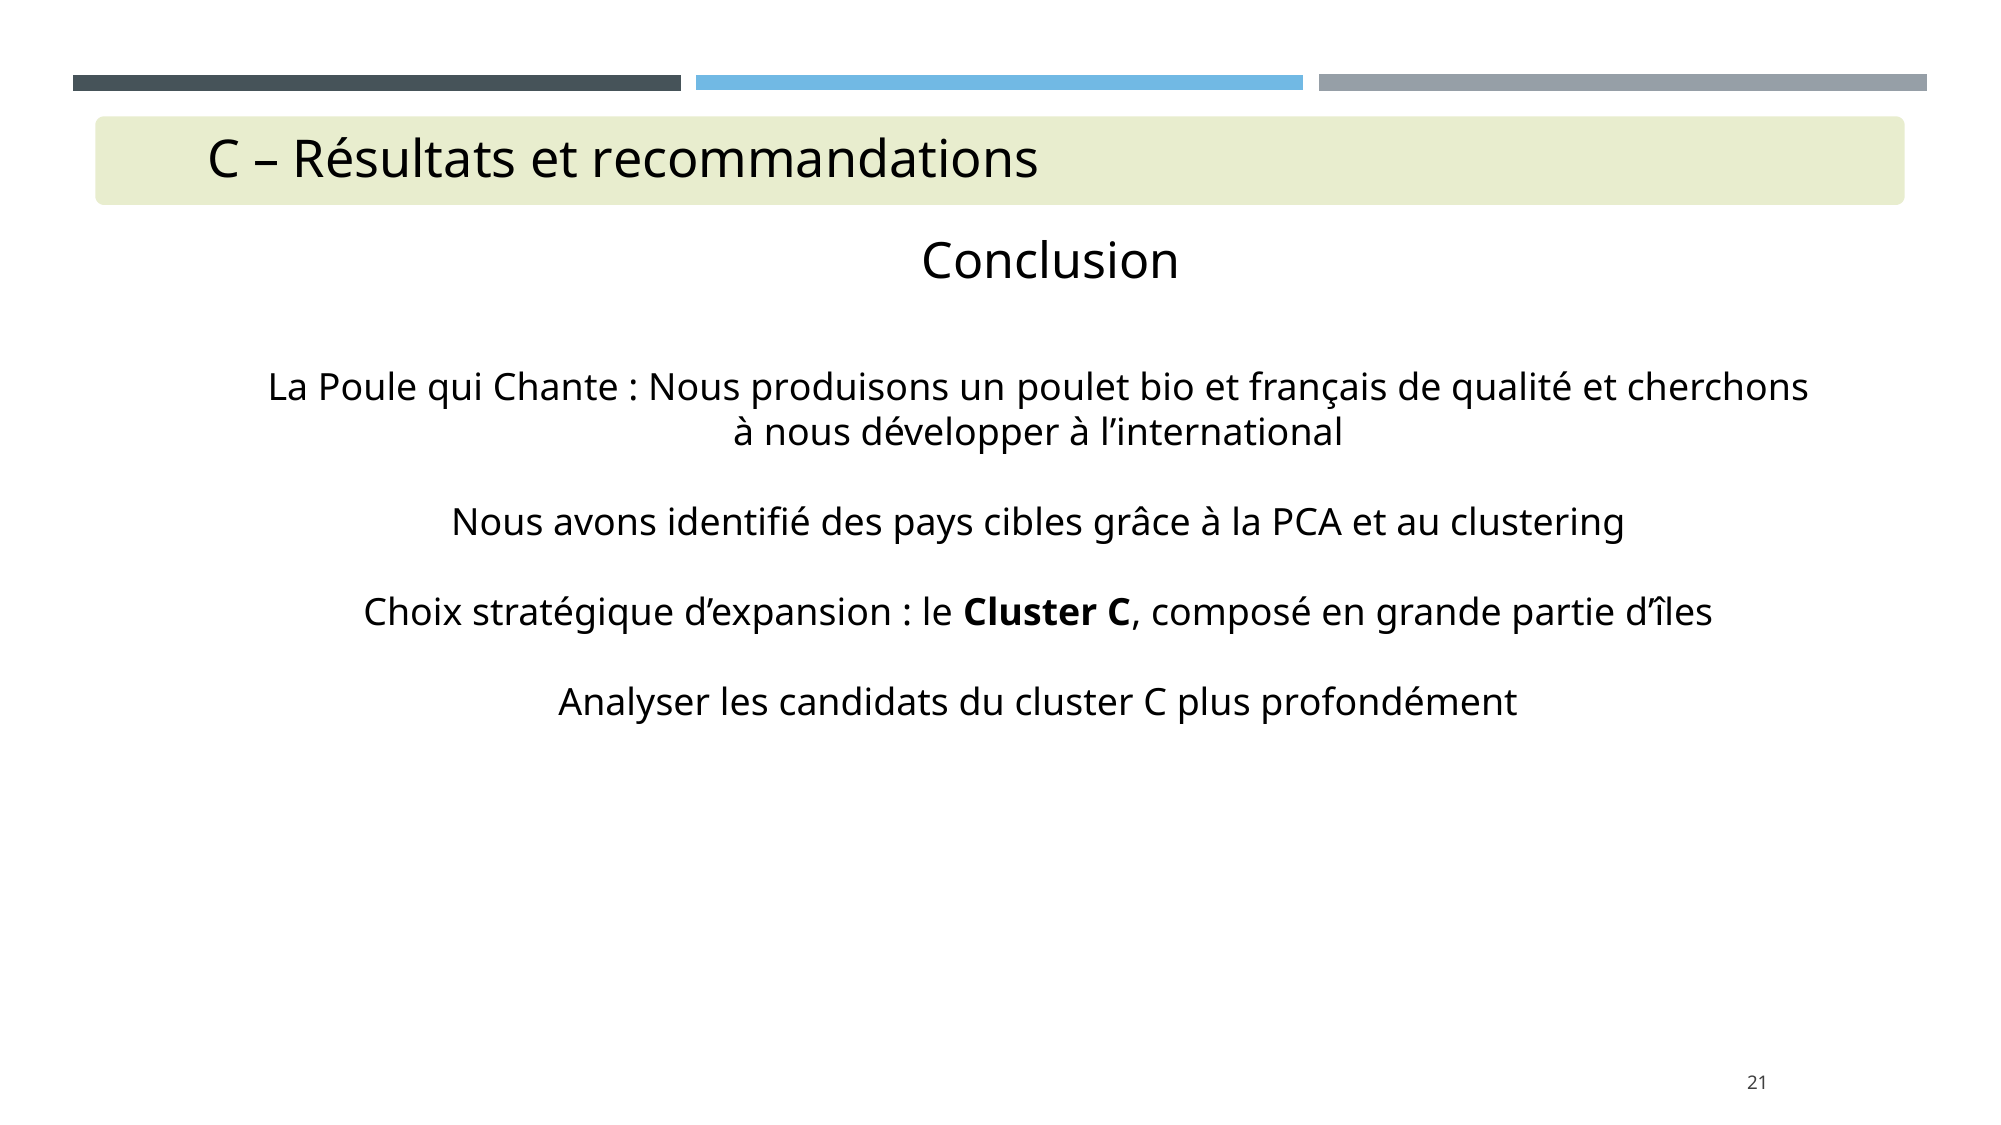

C – Résultats et recommandations
Conclusion
La Poule qui Chante : Nous produisons un poulet bio et français de qualité et cherchons à nous développer à l’international
Nous avons identifié des pays cibles grâce à la PCA et au clustering
Choix stratégique d’expansion : le Cluster C, composé en grande partie d’îles
Analyser les candidats du cluster C plus profondément